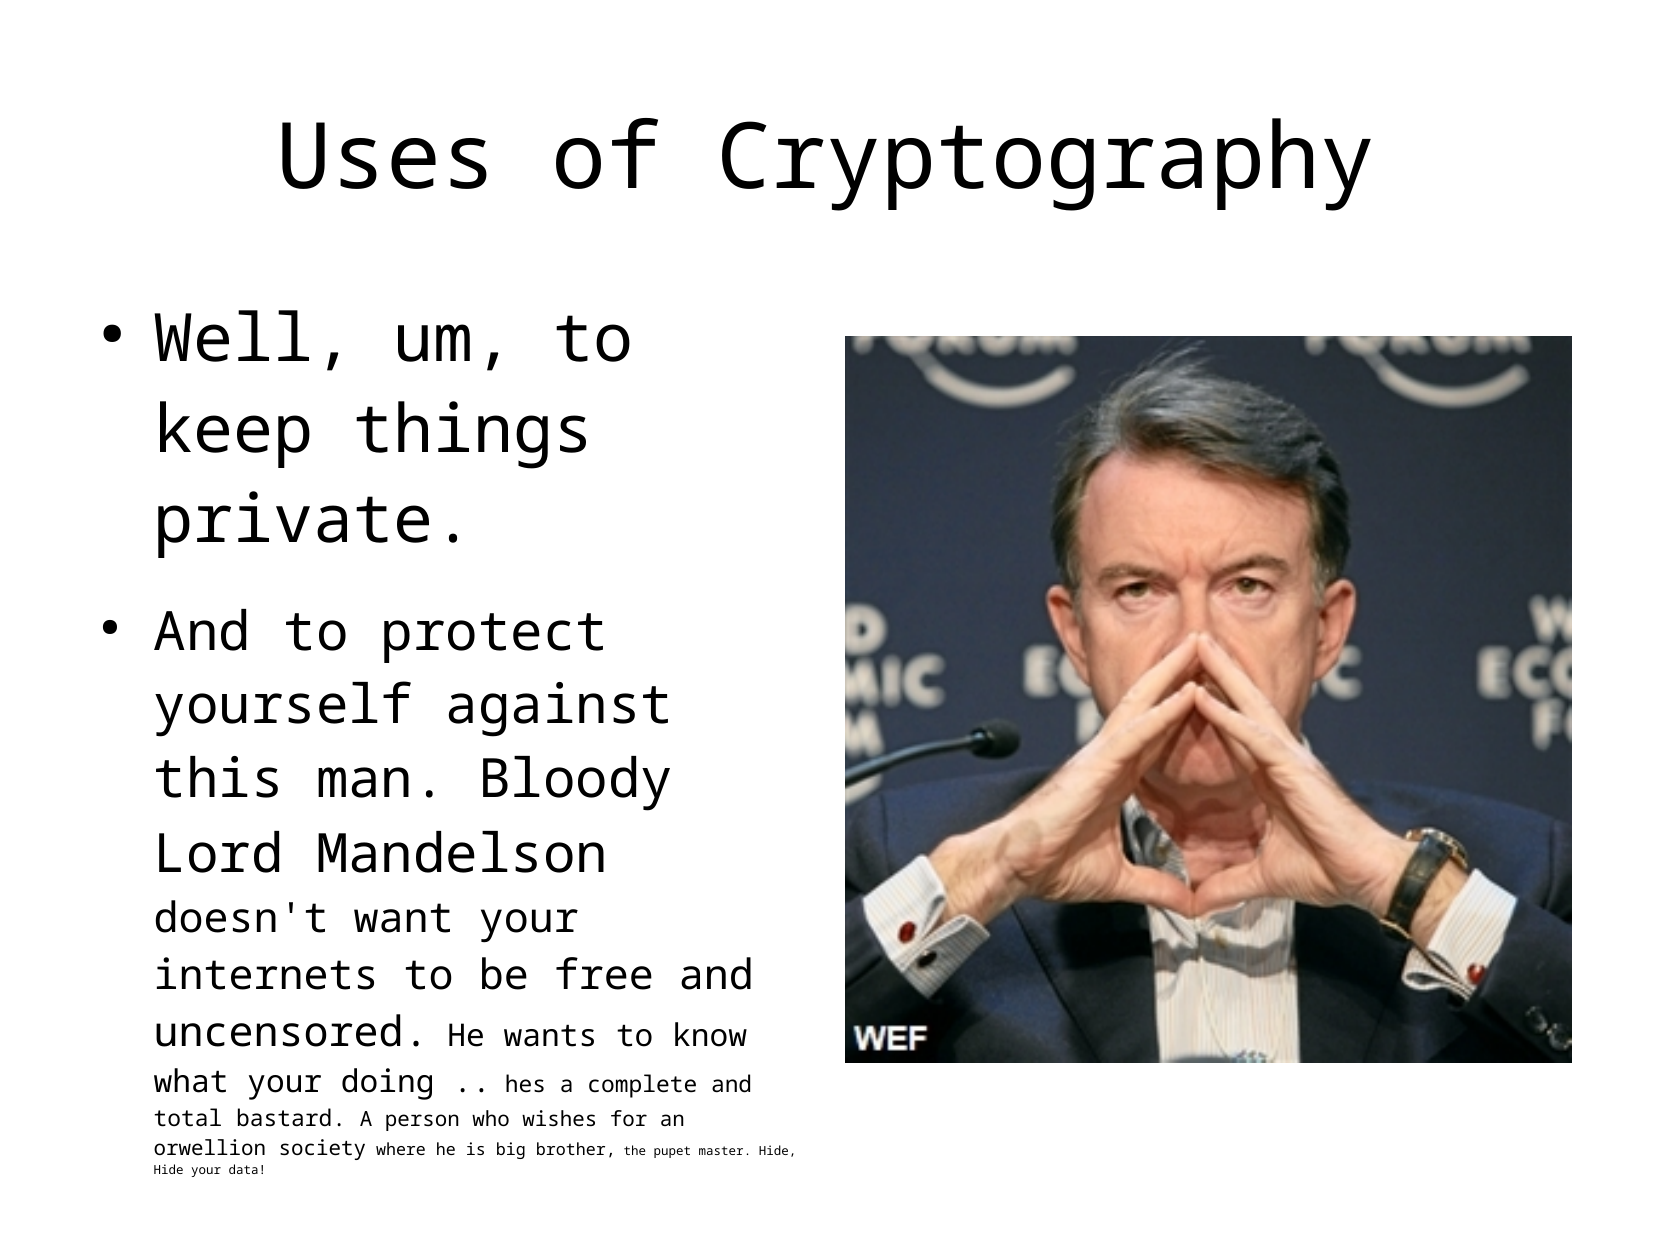

# Uses of Cryptography
Well, um, to keep things private.
And to protect yourself against this man. Bloody Lord Mandelson doesn't want your internets to be free and uncensored. He wants to know what your doing .. hes a complete and total bastard. A person who wishes for an orwellion society where he is big brother, the pupet master. Hide, Hide your data!